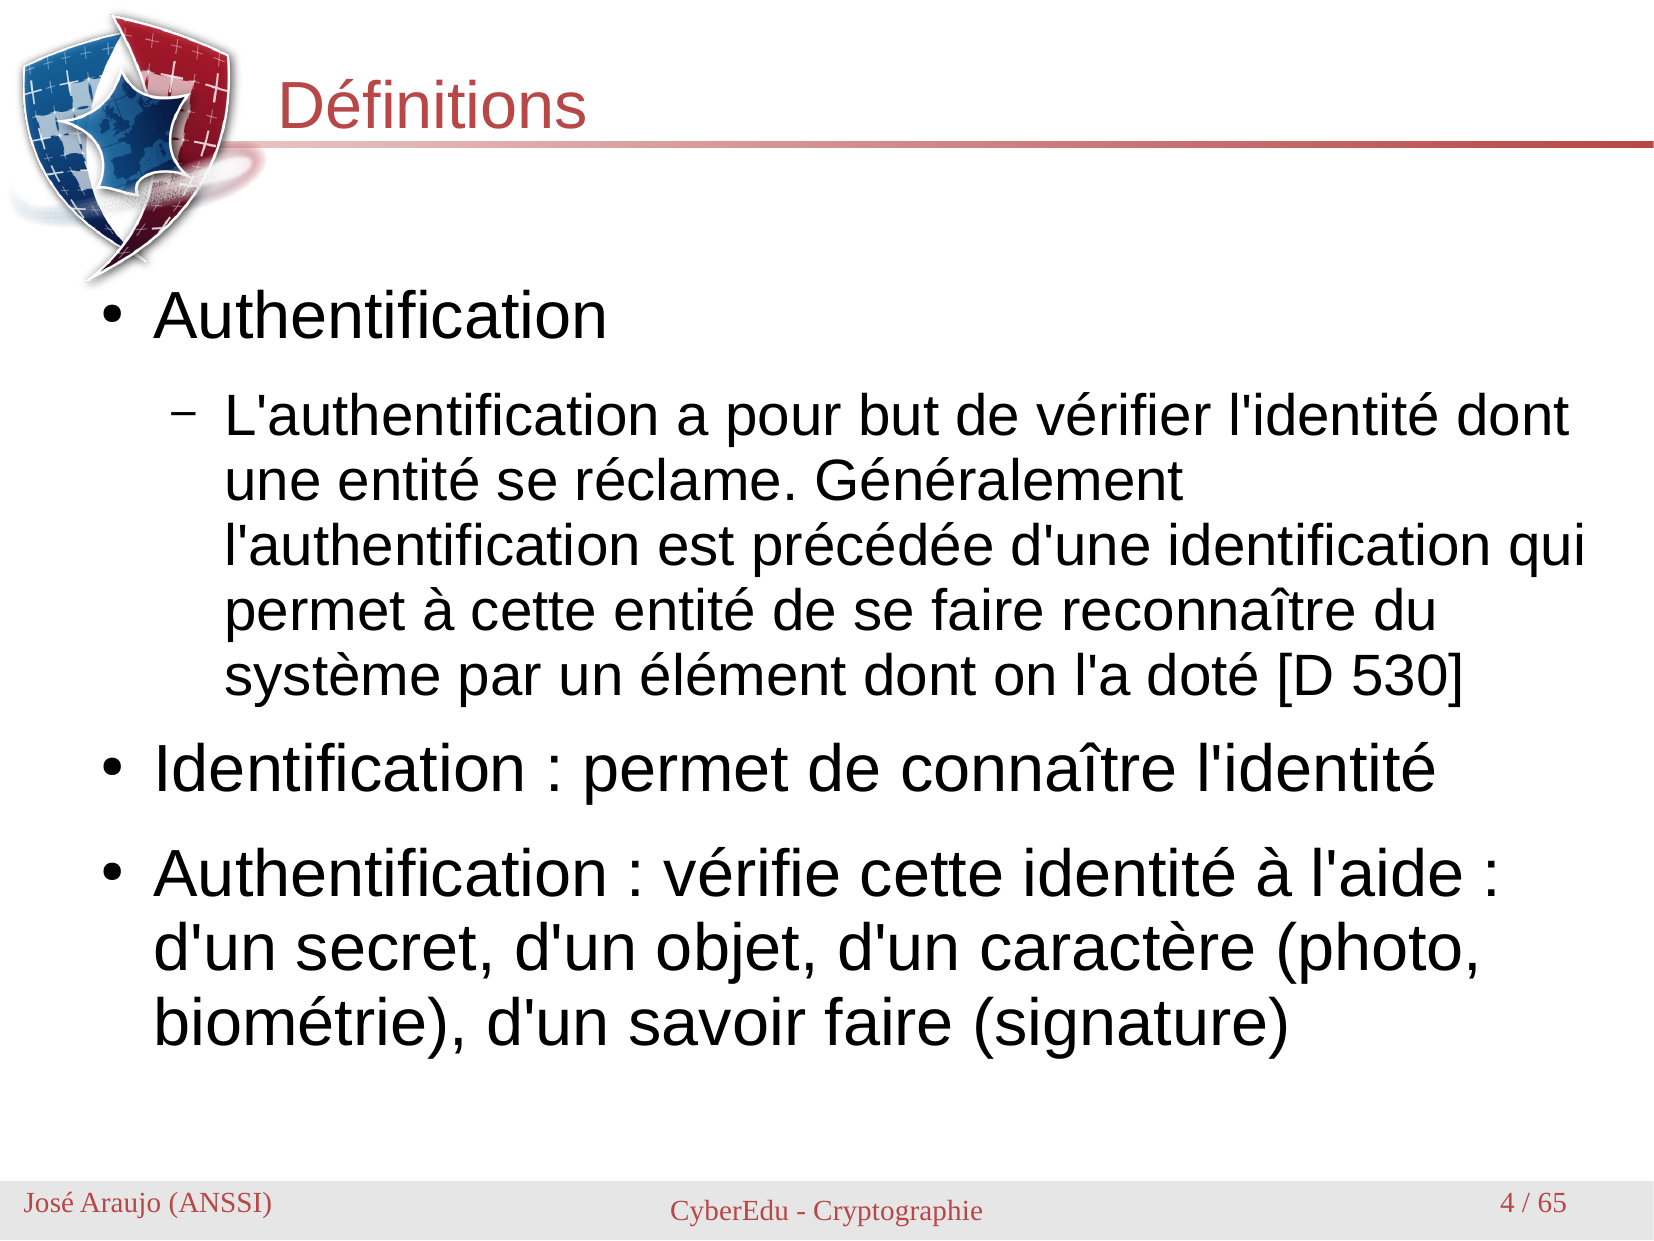

# Définitions
Authentification
L'authentification a pour but de vérifier l'identité dont une entité se réclame. Généralement l'authentification est précédée d'une identification qui permet à cette entité de se faire reconnaître du système par un élément dont on l'a doté [D 530]
Identification : permet de connaître l'identité
Authentification : vérifie cette identité à l'aide : d'un secret, d'un objet, d'un caractère (photo, biométrie), d'un savoir faire (signature)